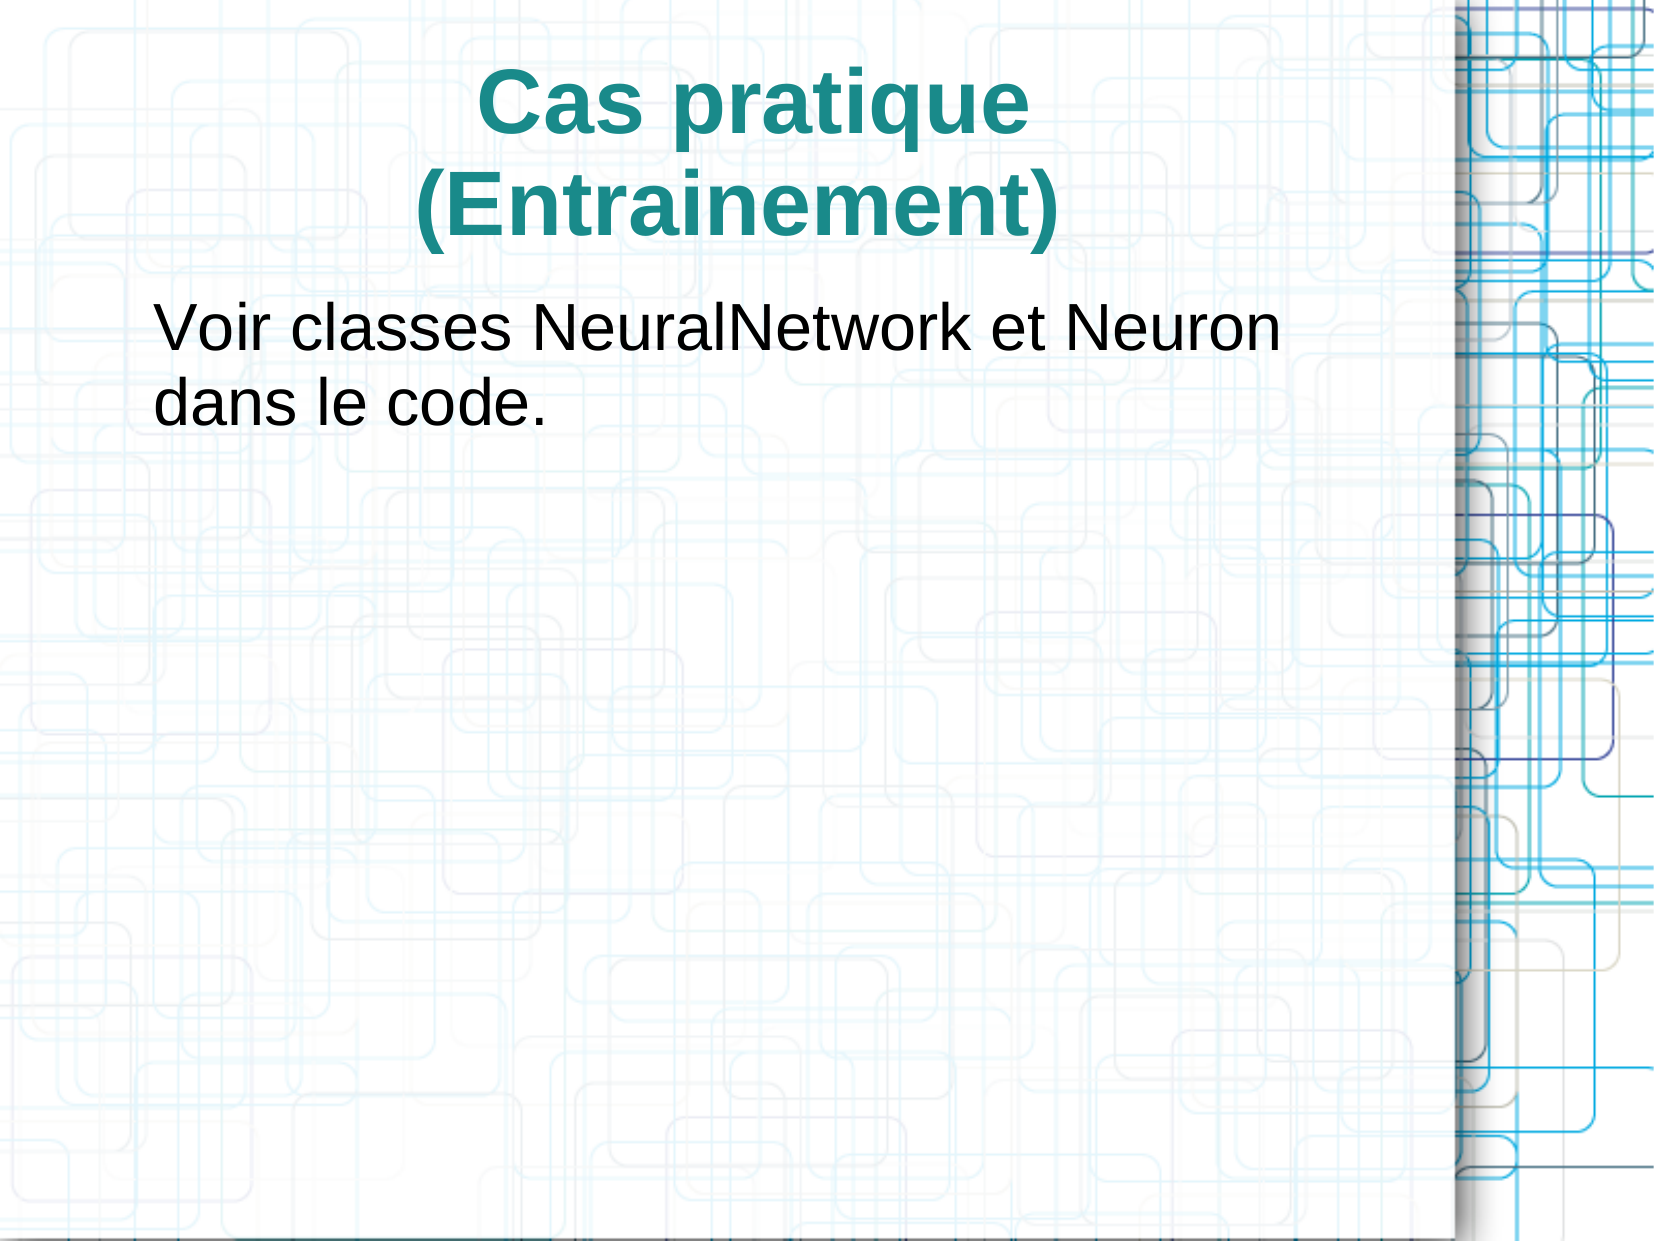

# Cas pratique (Entrainement)
Voir classes NeuralNetwork et Neuron dans le code.